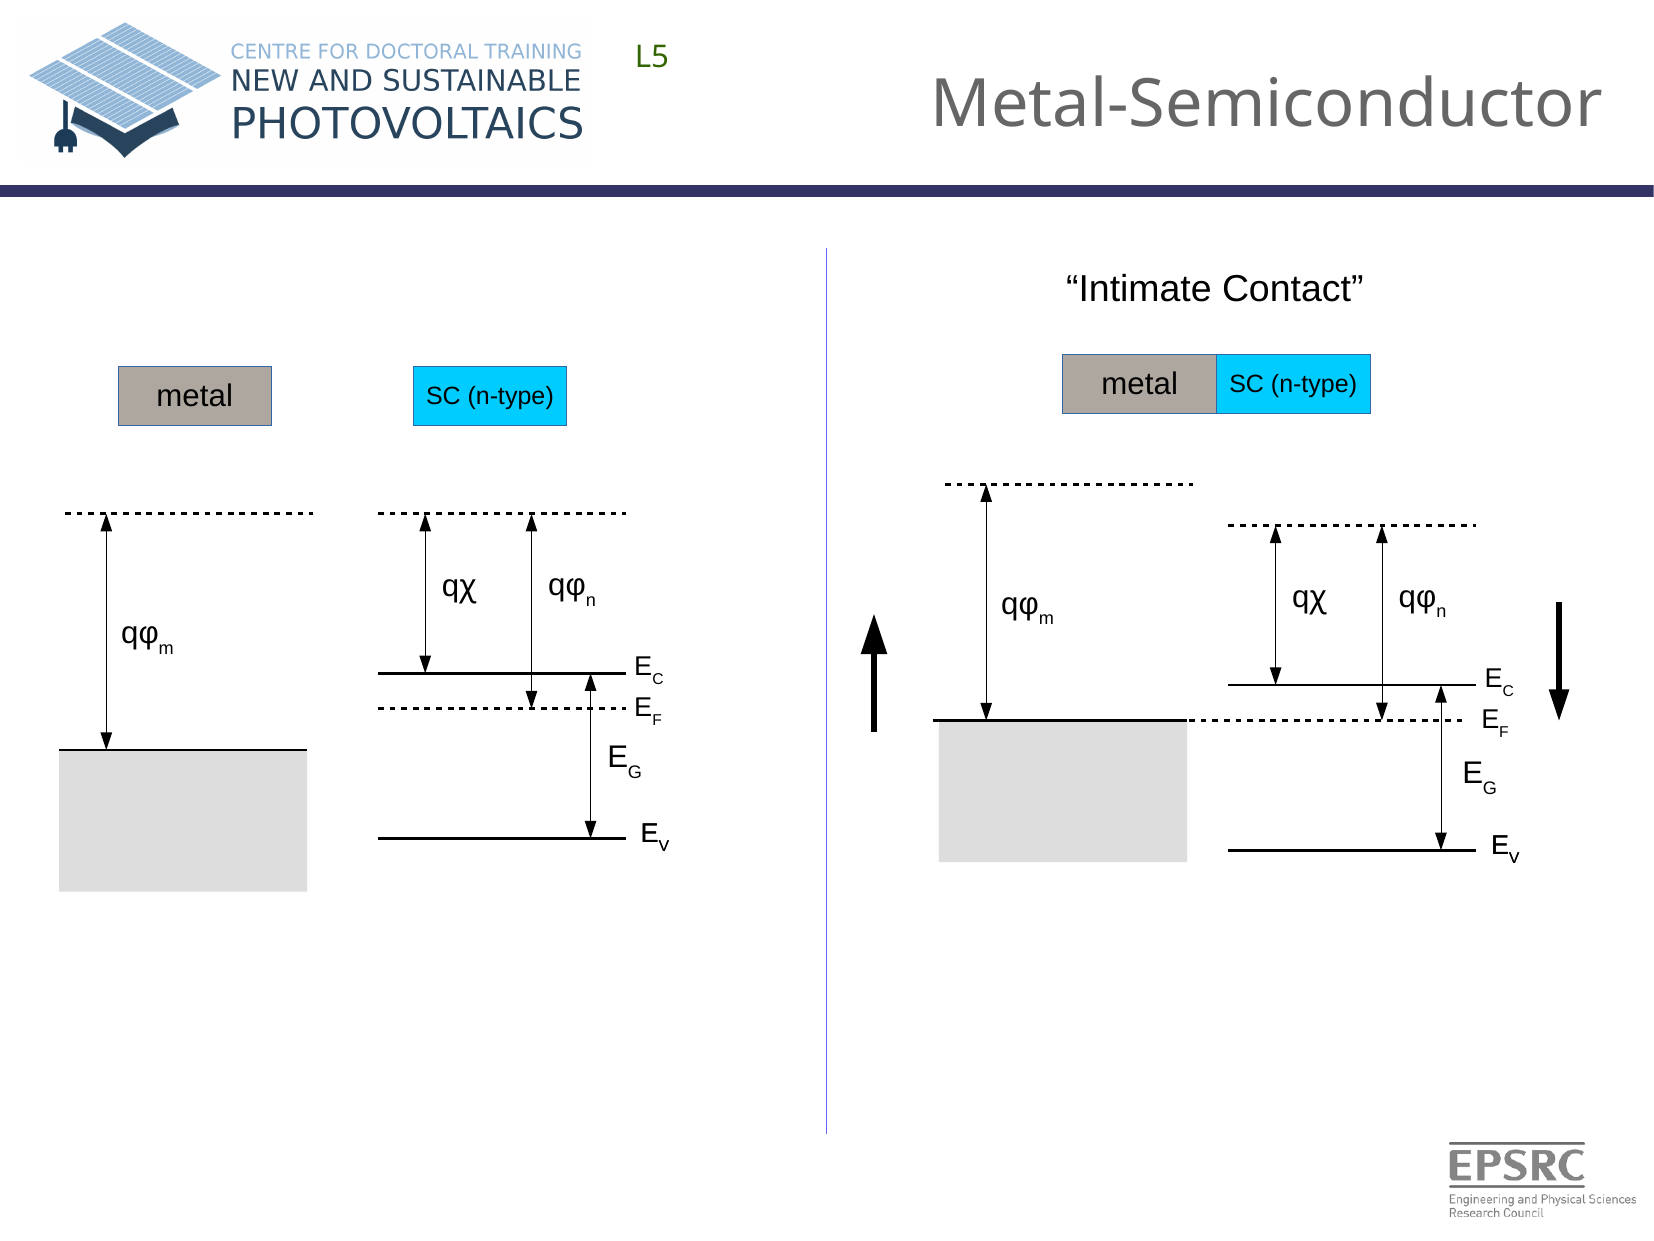

L5
Metal-Semiconductor
“Intimate Contact”
metal
SC (n-type)
metal
SC (n-type)
qφm
qφm
qχ
qφn
qχ
qφn
EC
EC
EF
EF
EG
EG
EV
EV
EV
EV